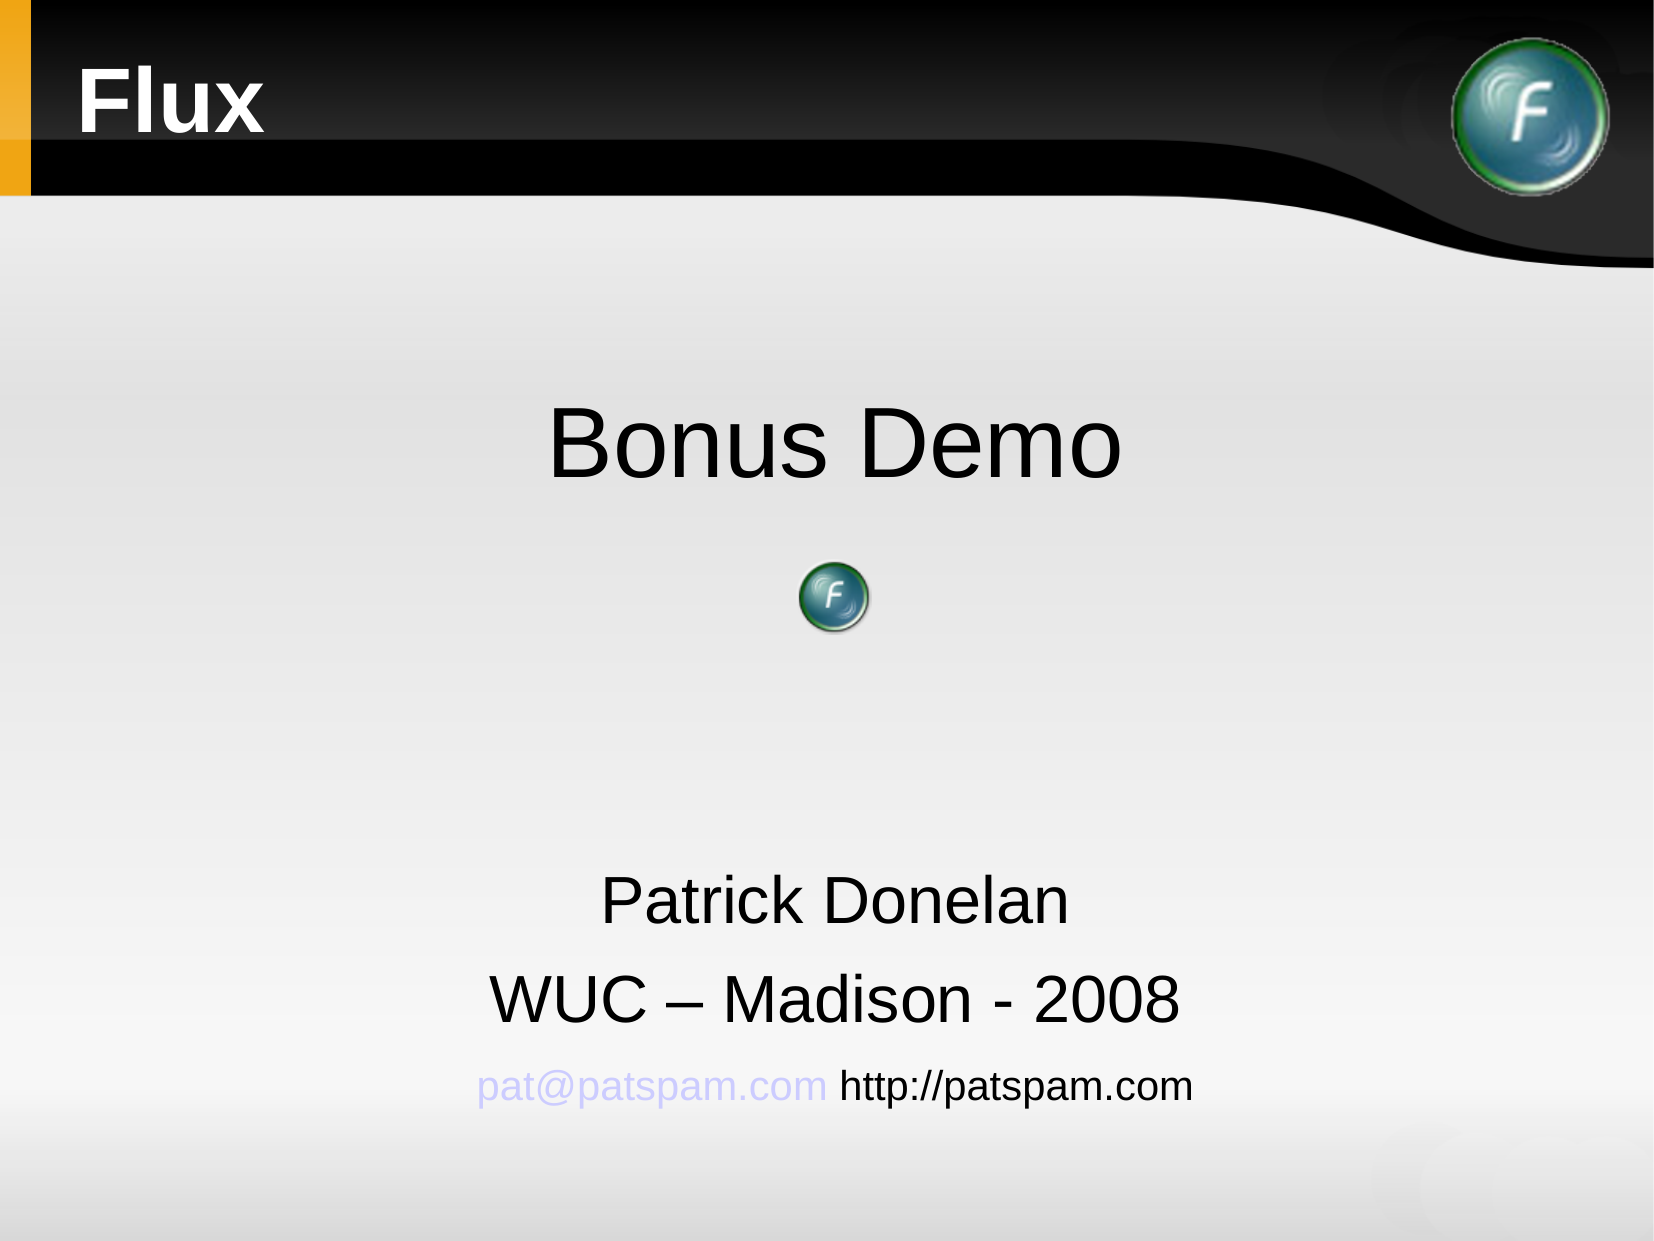

# Flux
Bonus Demo
Patrick Donelan
WUC – Madison - 2008
pat@patspam.com http://patspam.com